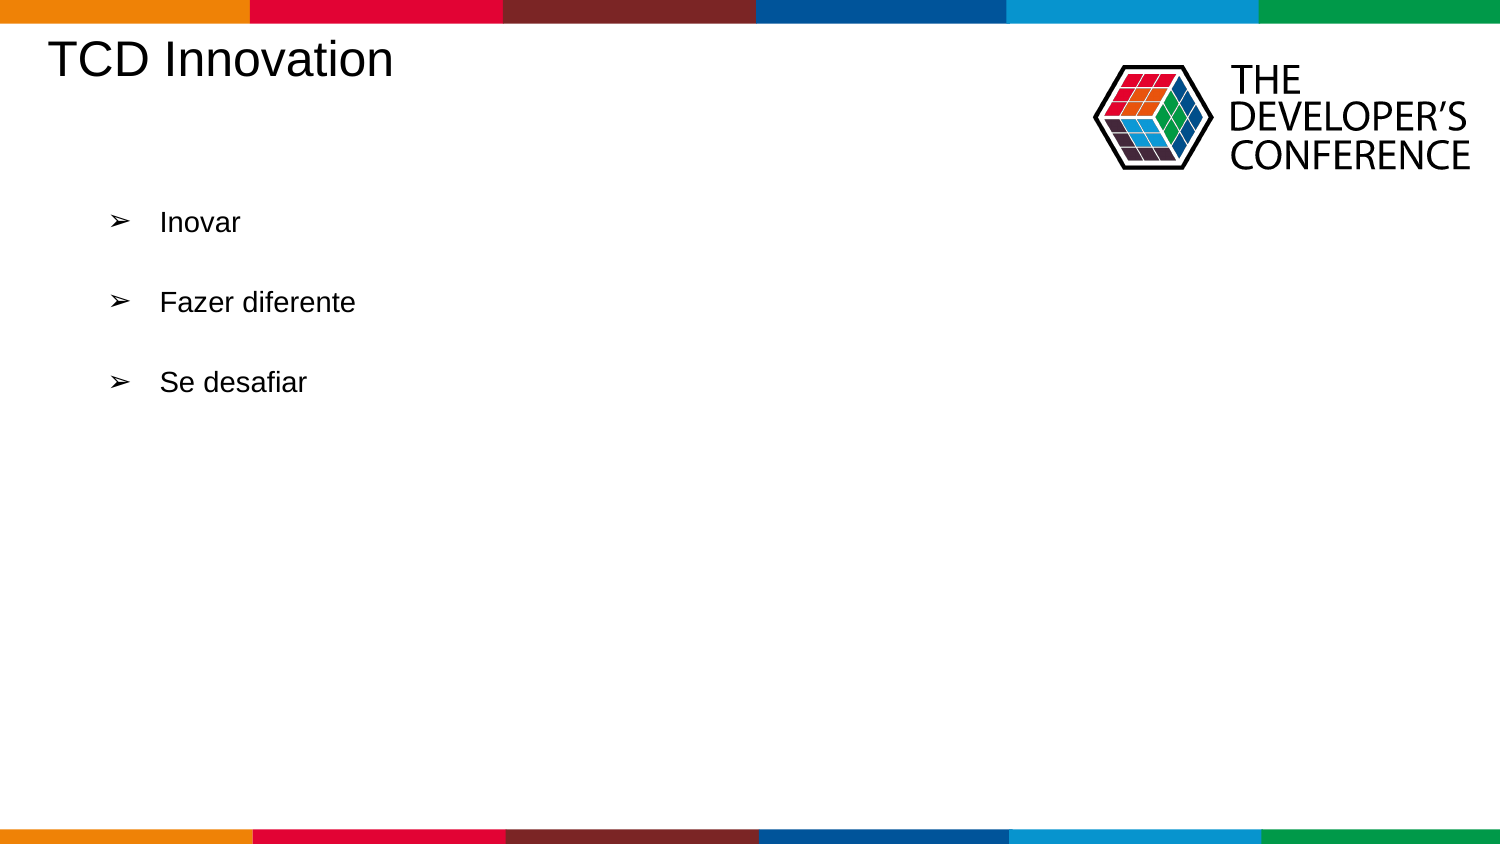

# TCD Innovation
Inovar
Fazer diferente
Se desafiar